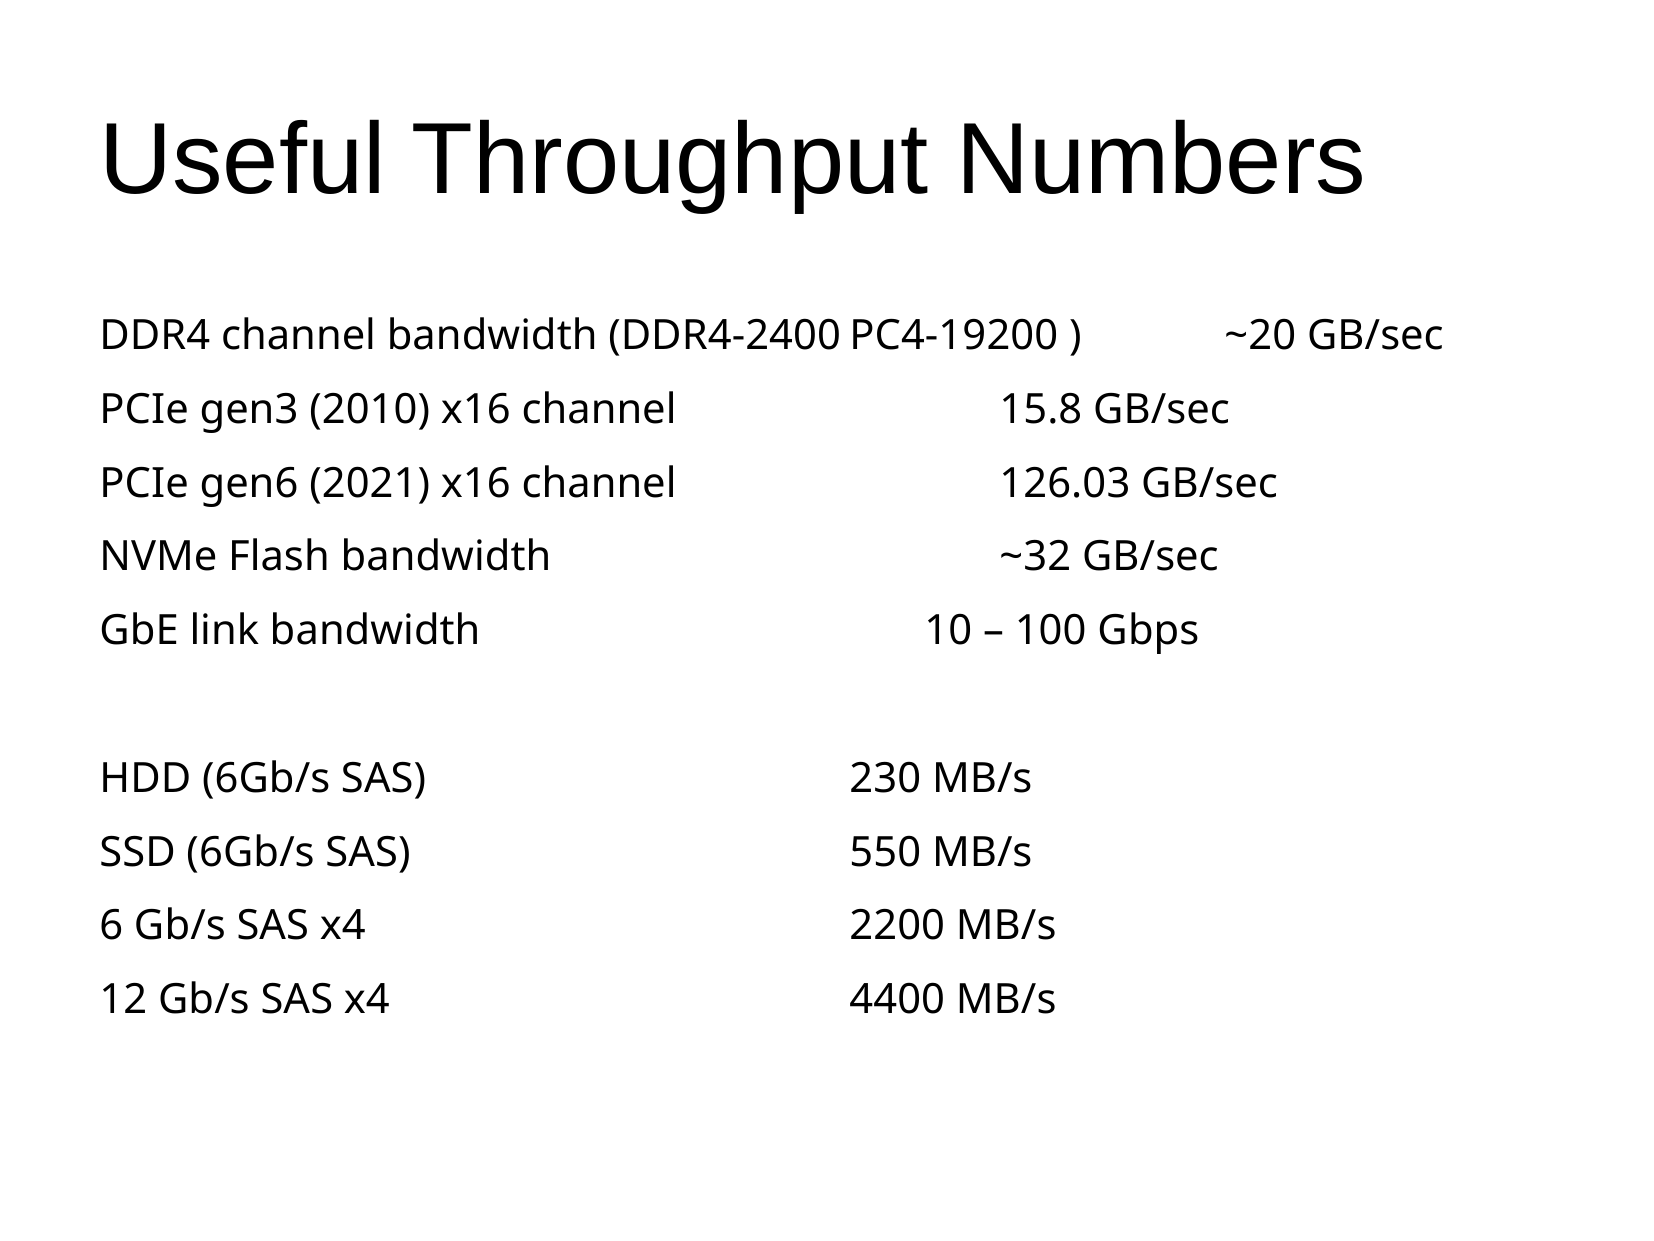

# Useful Throughput Numbers
DDR4 channel bandwidth (DDR4-2400	PC4-19200 )		~20 GB/sec
PCIe gen3 (2010) x16 channel					15.8 GB/sec
PCIe gen6 (2021) x16 channel					126.03 GB/sec
NVMe Flash bandwidth						~32 GB/sec
GbE link bandwidth						10 – 100 Gbps
HDD (6Gb/s SAS)						230 MB/s
SSD (6Gb/s SAS)						550 MB/s
6 Gb/s SAS x4							2200 MB/s
12 Gb/s SAS x4							4400 MB/s